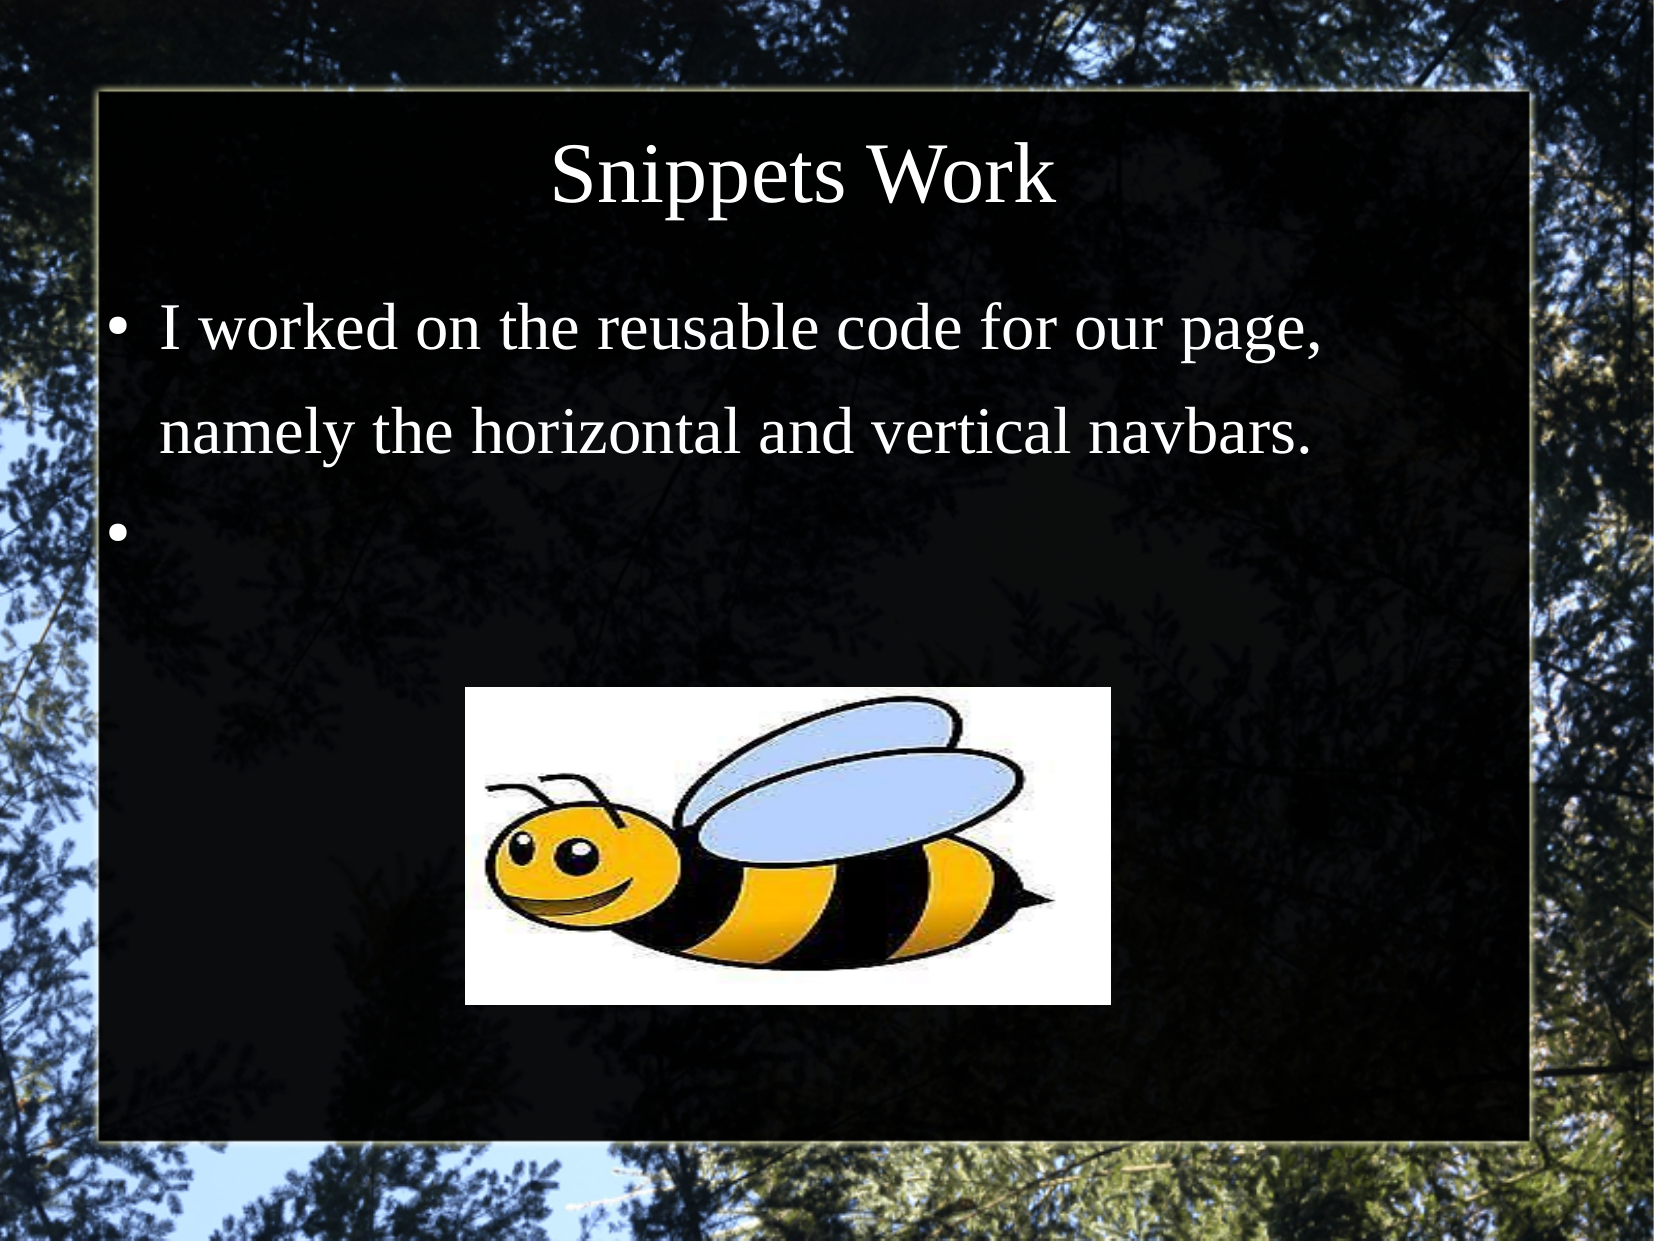

# Snippets Work
I worked on the reusable code for our page,
namely the horizontal and vertical navbars.